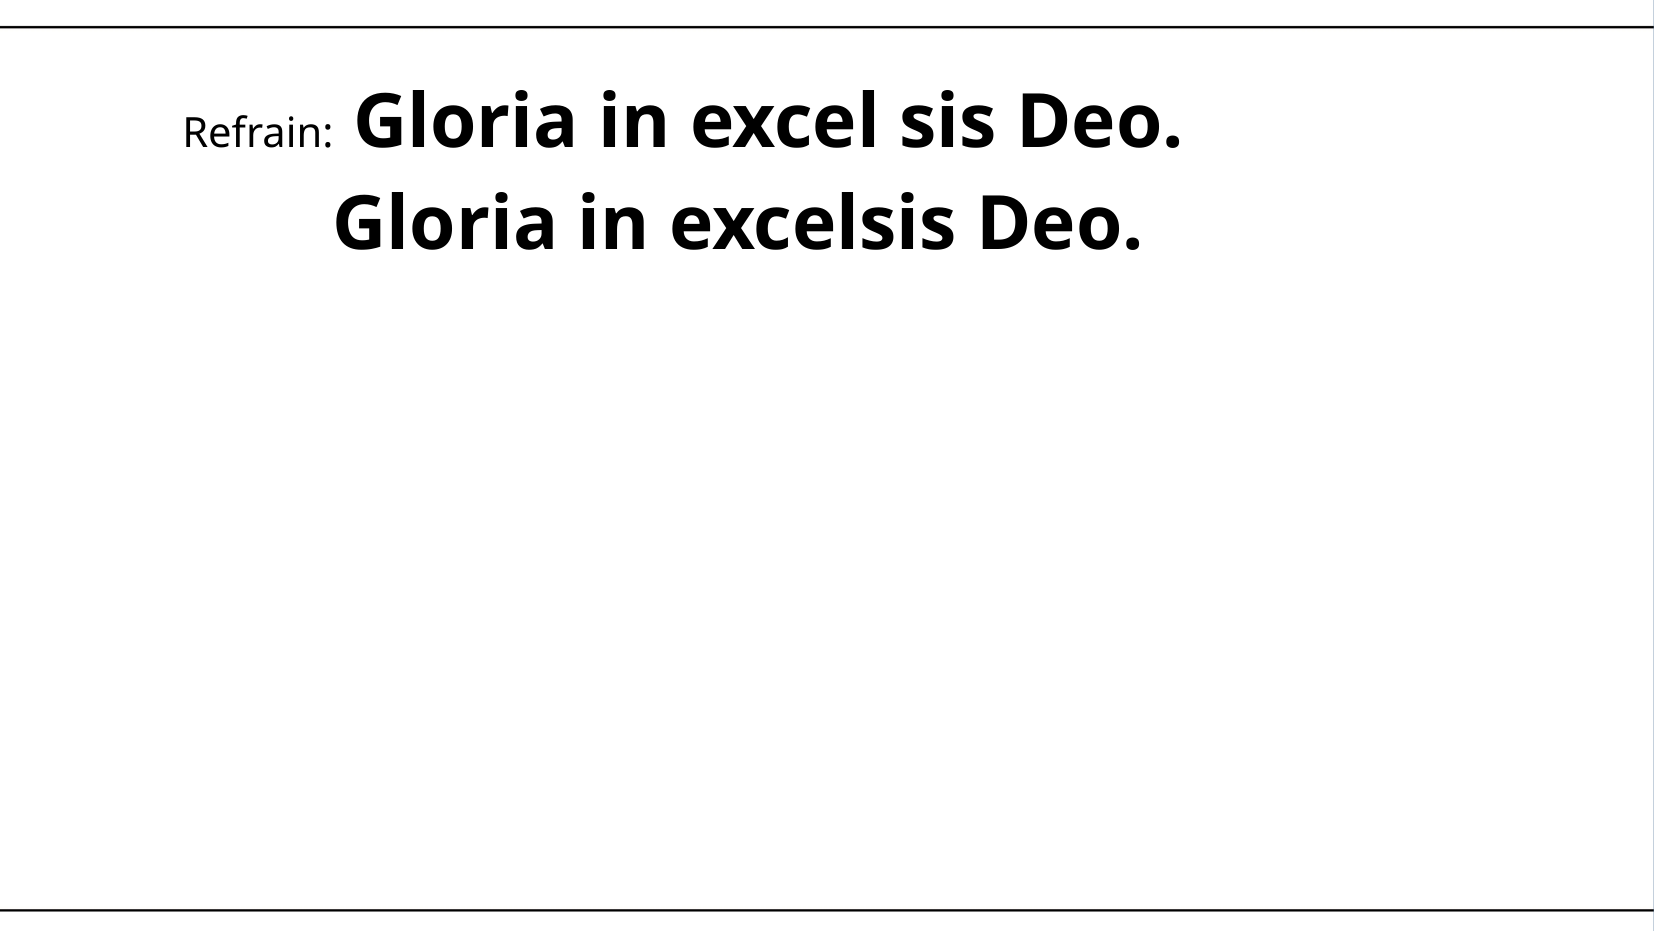

Refrain: Gloria in excel sis Deo.
 Gloria in excelsis Deo.